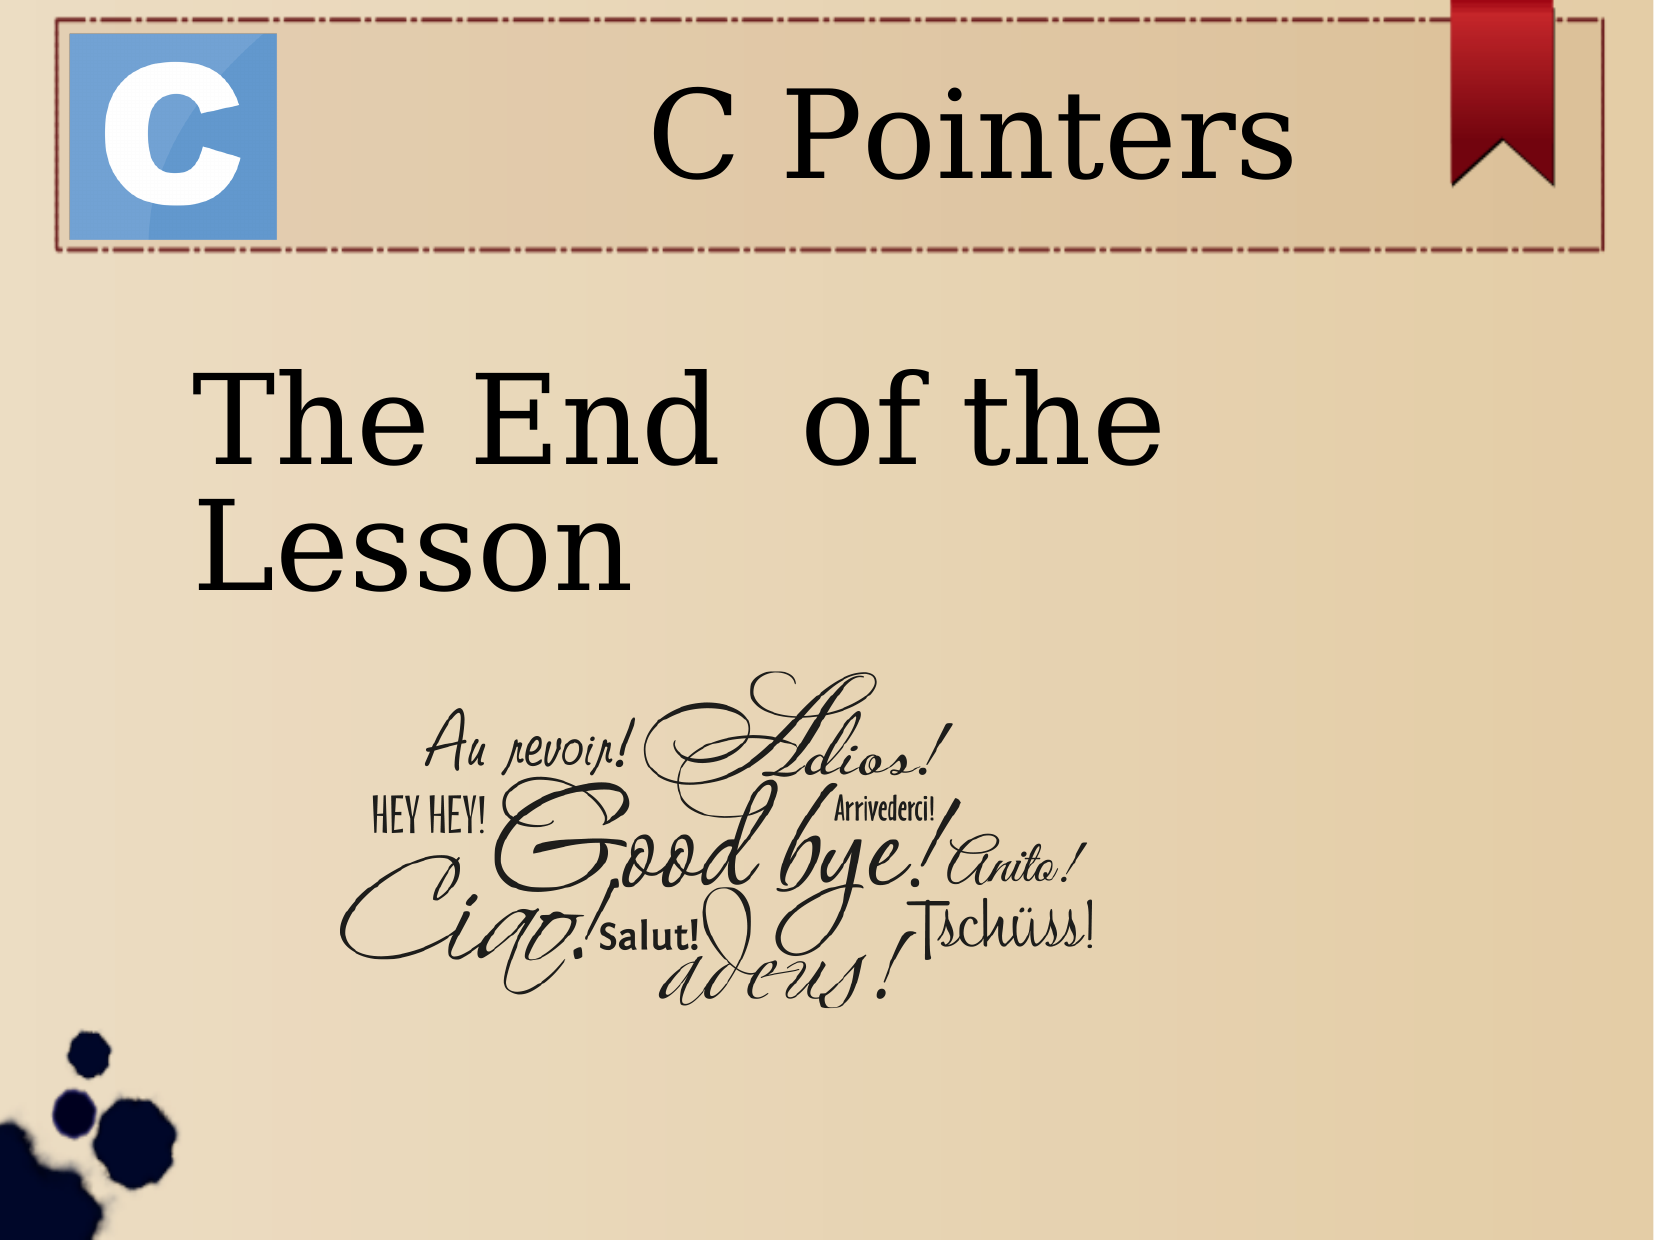

# C Pointers
The End of the Lesson